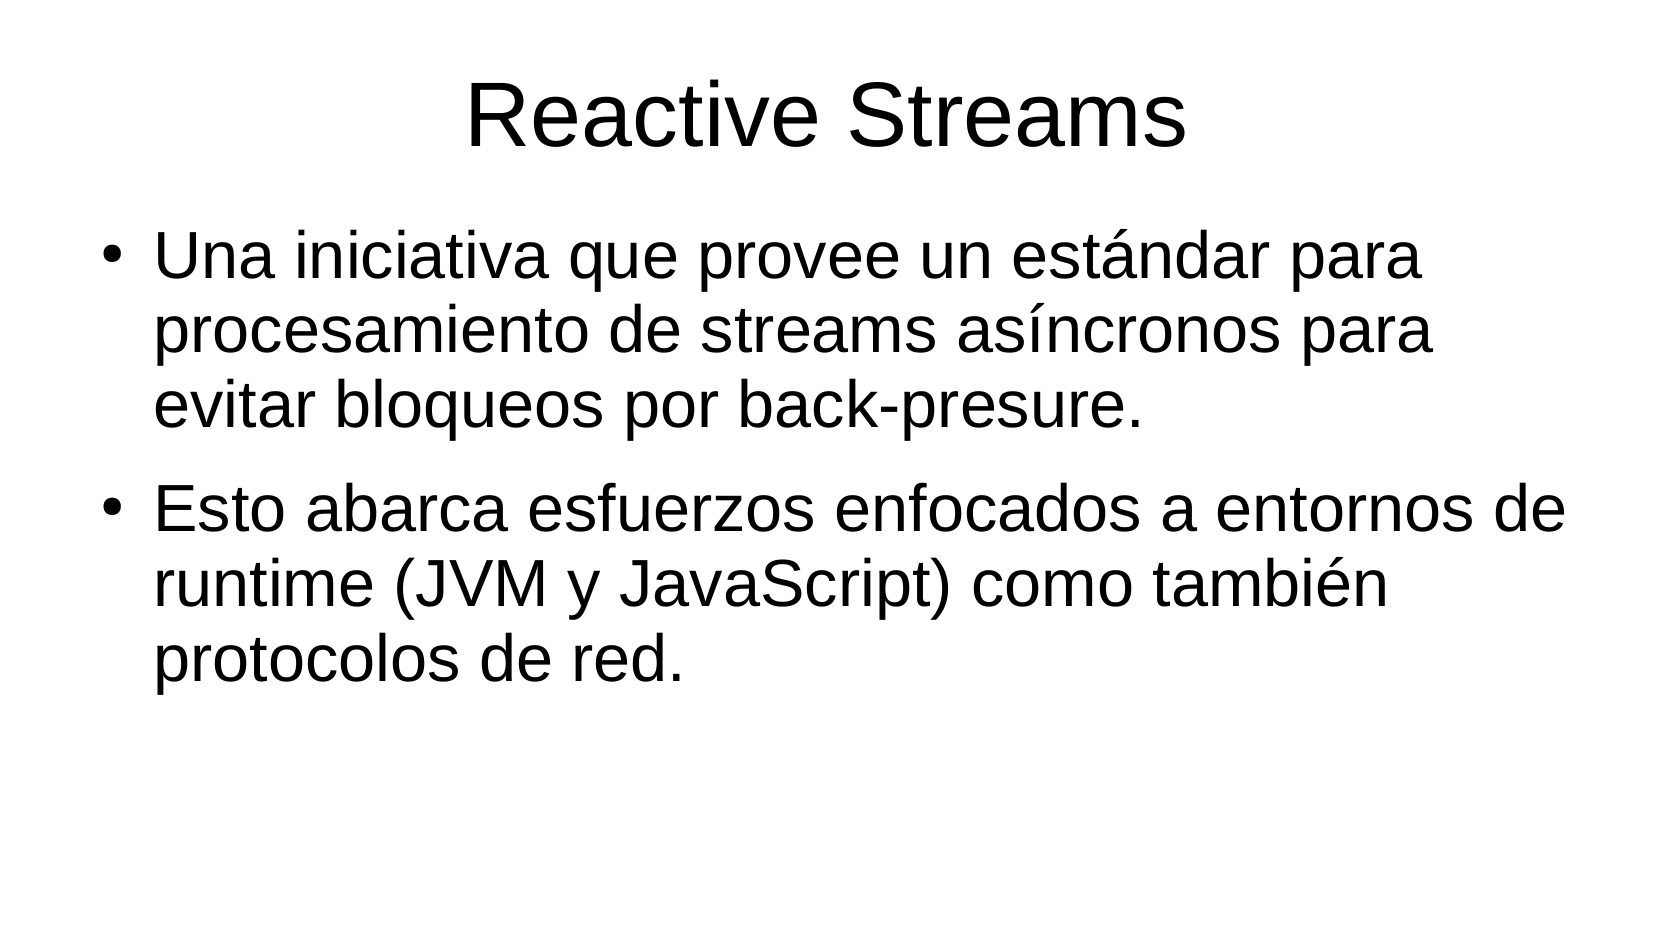

# Reactive Streams
Una iniciativa que provee un estándar para procesamiento de streams asíncronos para evitar bloqueos por back-presure.
Esto abarca esfuerzos enfocados a entornos de runtime (JVM y JavaScript) como también protocolos de red.